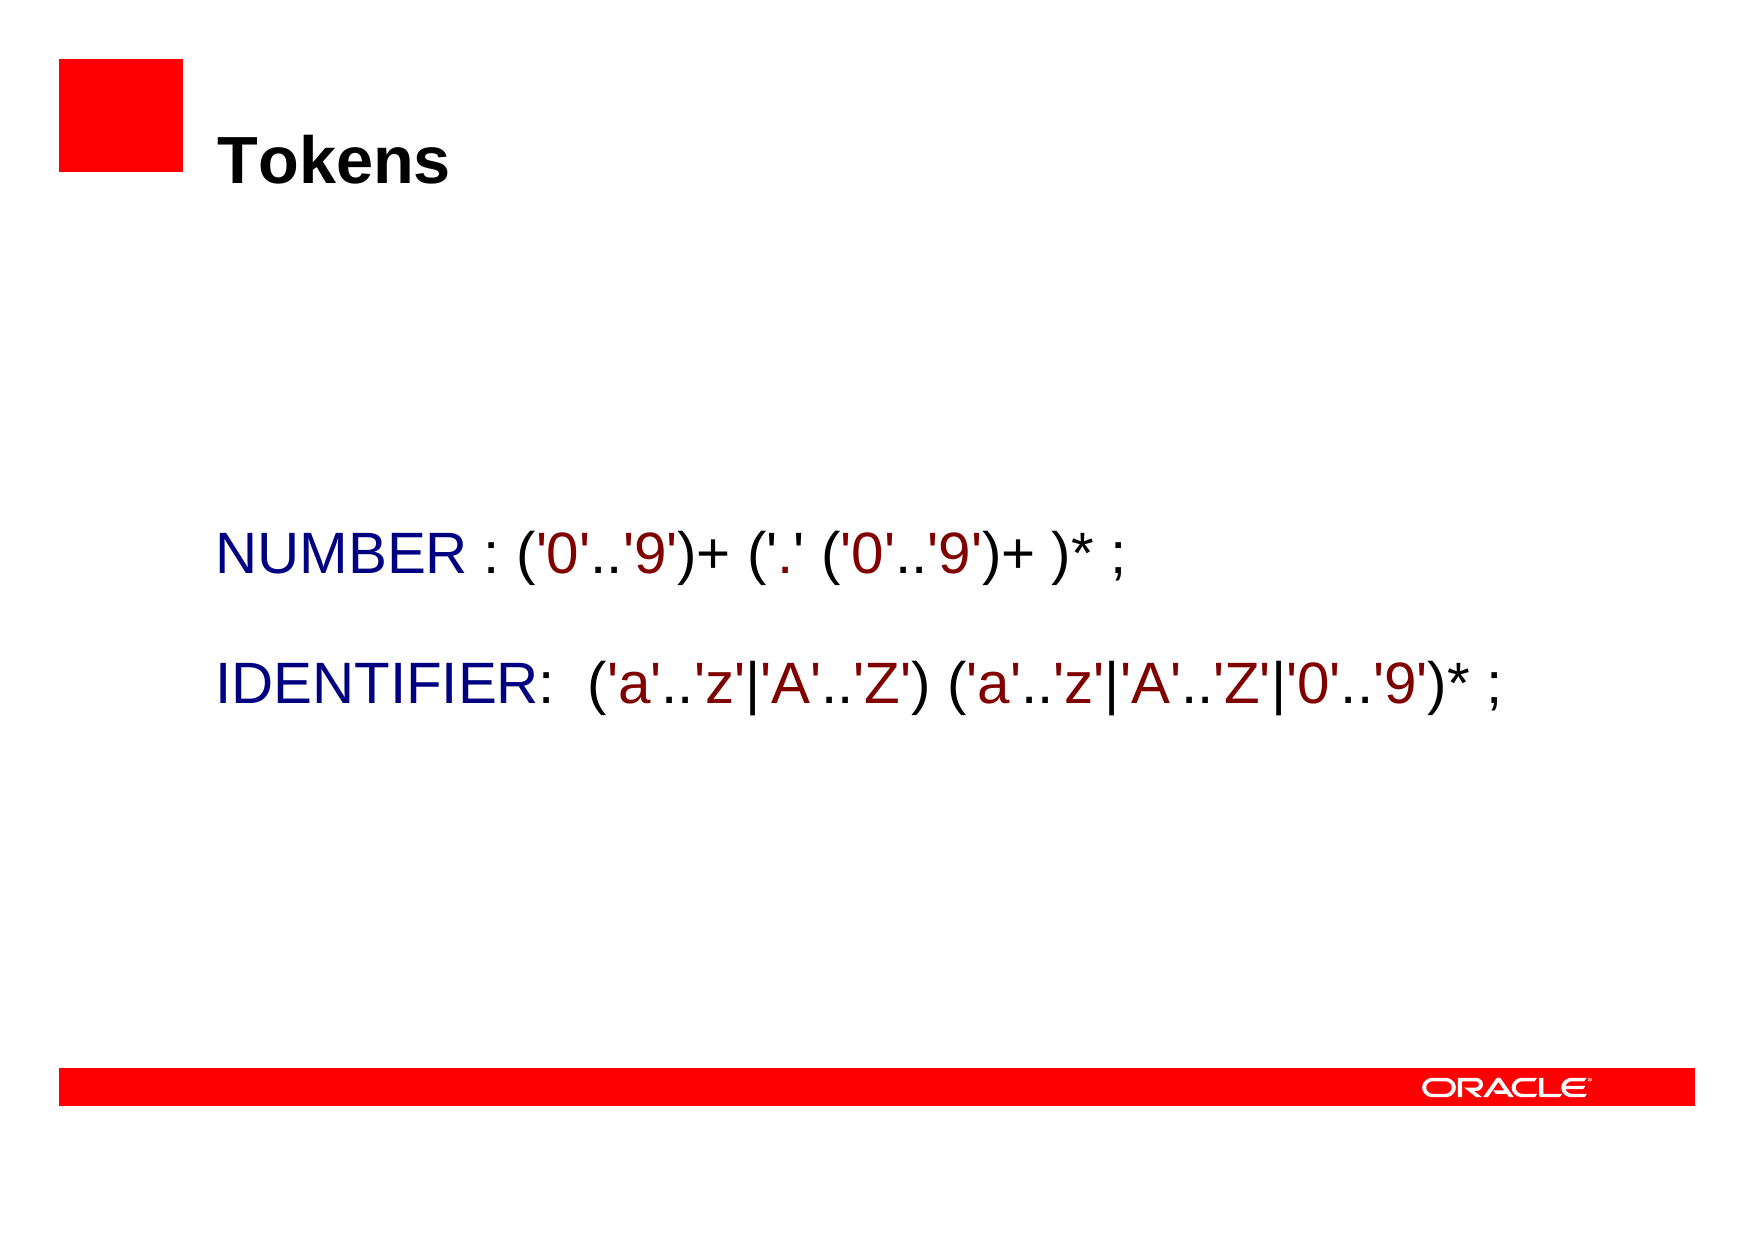

# Tokens
NUMBER : ('0'..'9')+ ('.' ('0'..'9')+ )* ;
IDENTIFIER: ('a'..'z'|'A'..'Z') ('a'..'z'|'A'..'Z'|'0'..'9')* ;